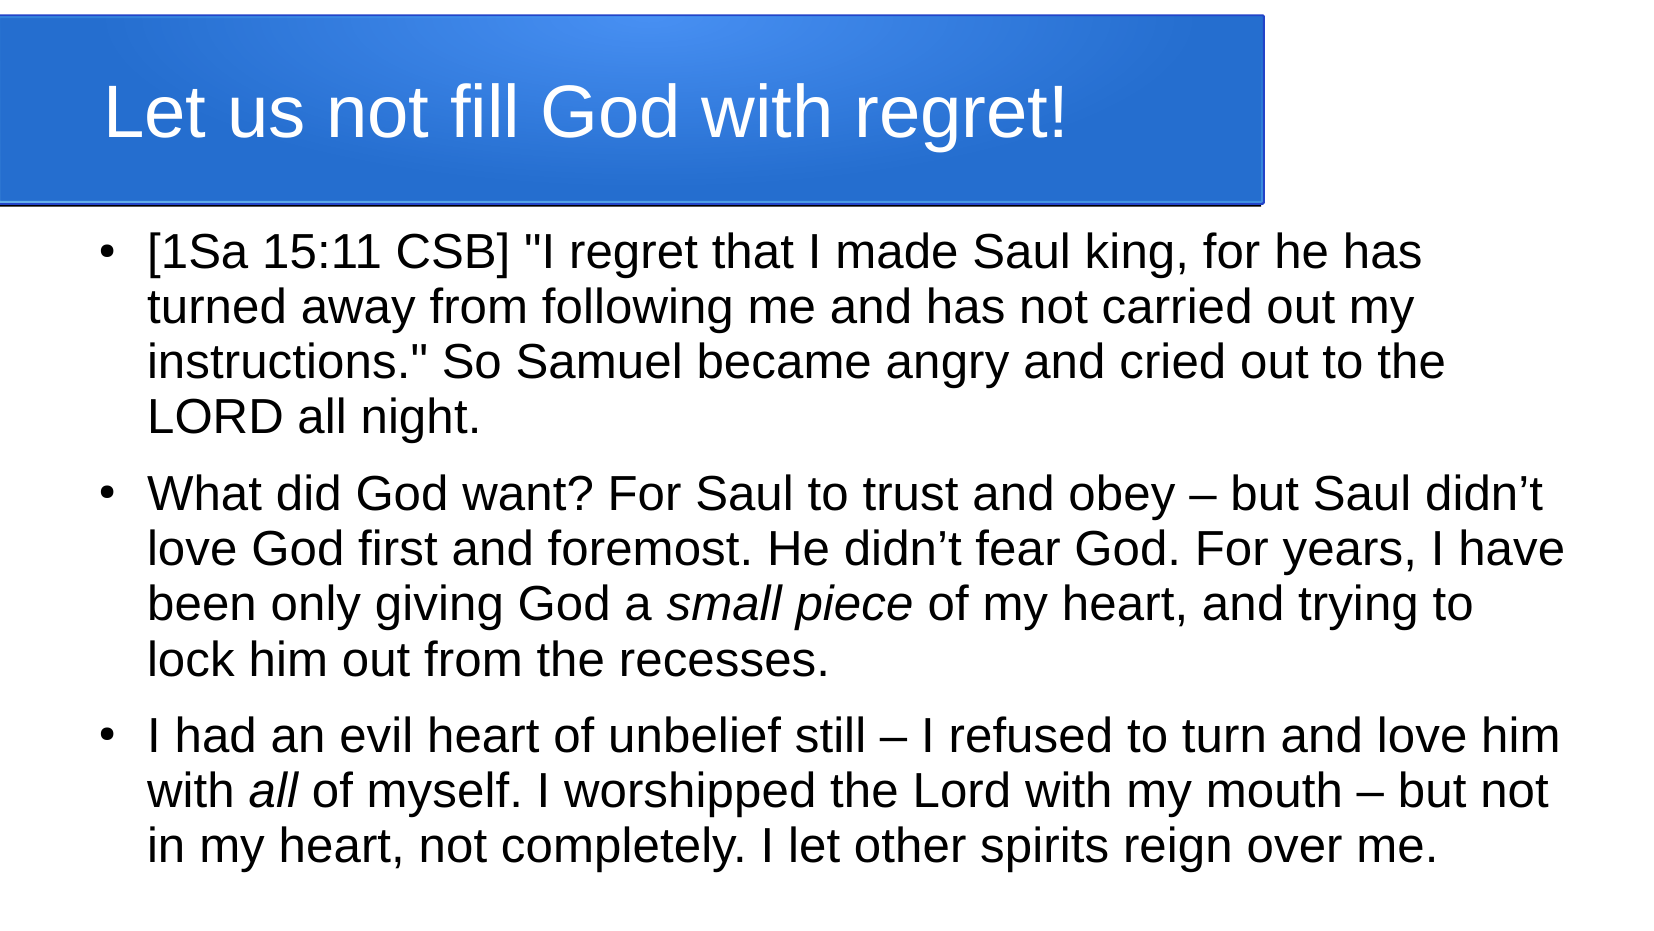

# Let us not fill God with regret!
[1Sa 15:11 CSB] "I regret that I made Saul king, for he has turned away from following me and has not carried out my instructions." So Samuel became angry and cried out to the LORD all night.
What did God want? For Saul to trust and obey – but Saul didn’t love God first and foremost. He didn’t fear God. For years, I have been only giving God a small piece of my heart, and trying to lock him out from the recesses.
I had an evil heart of unbelief still – I refused to turn and love him with all of myself. I worshipped the Lord with my mouth – but not in my heart, not completely. I let other spirits reign over me.